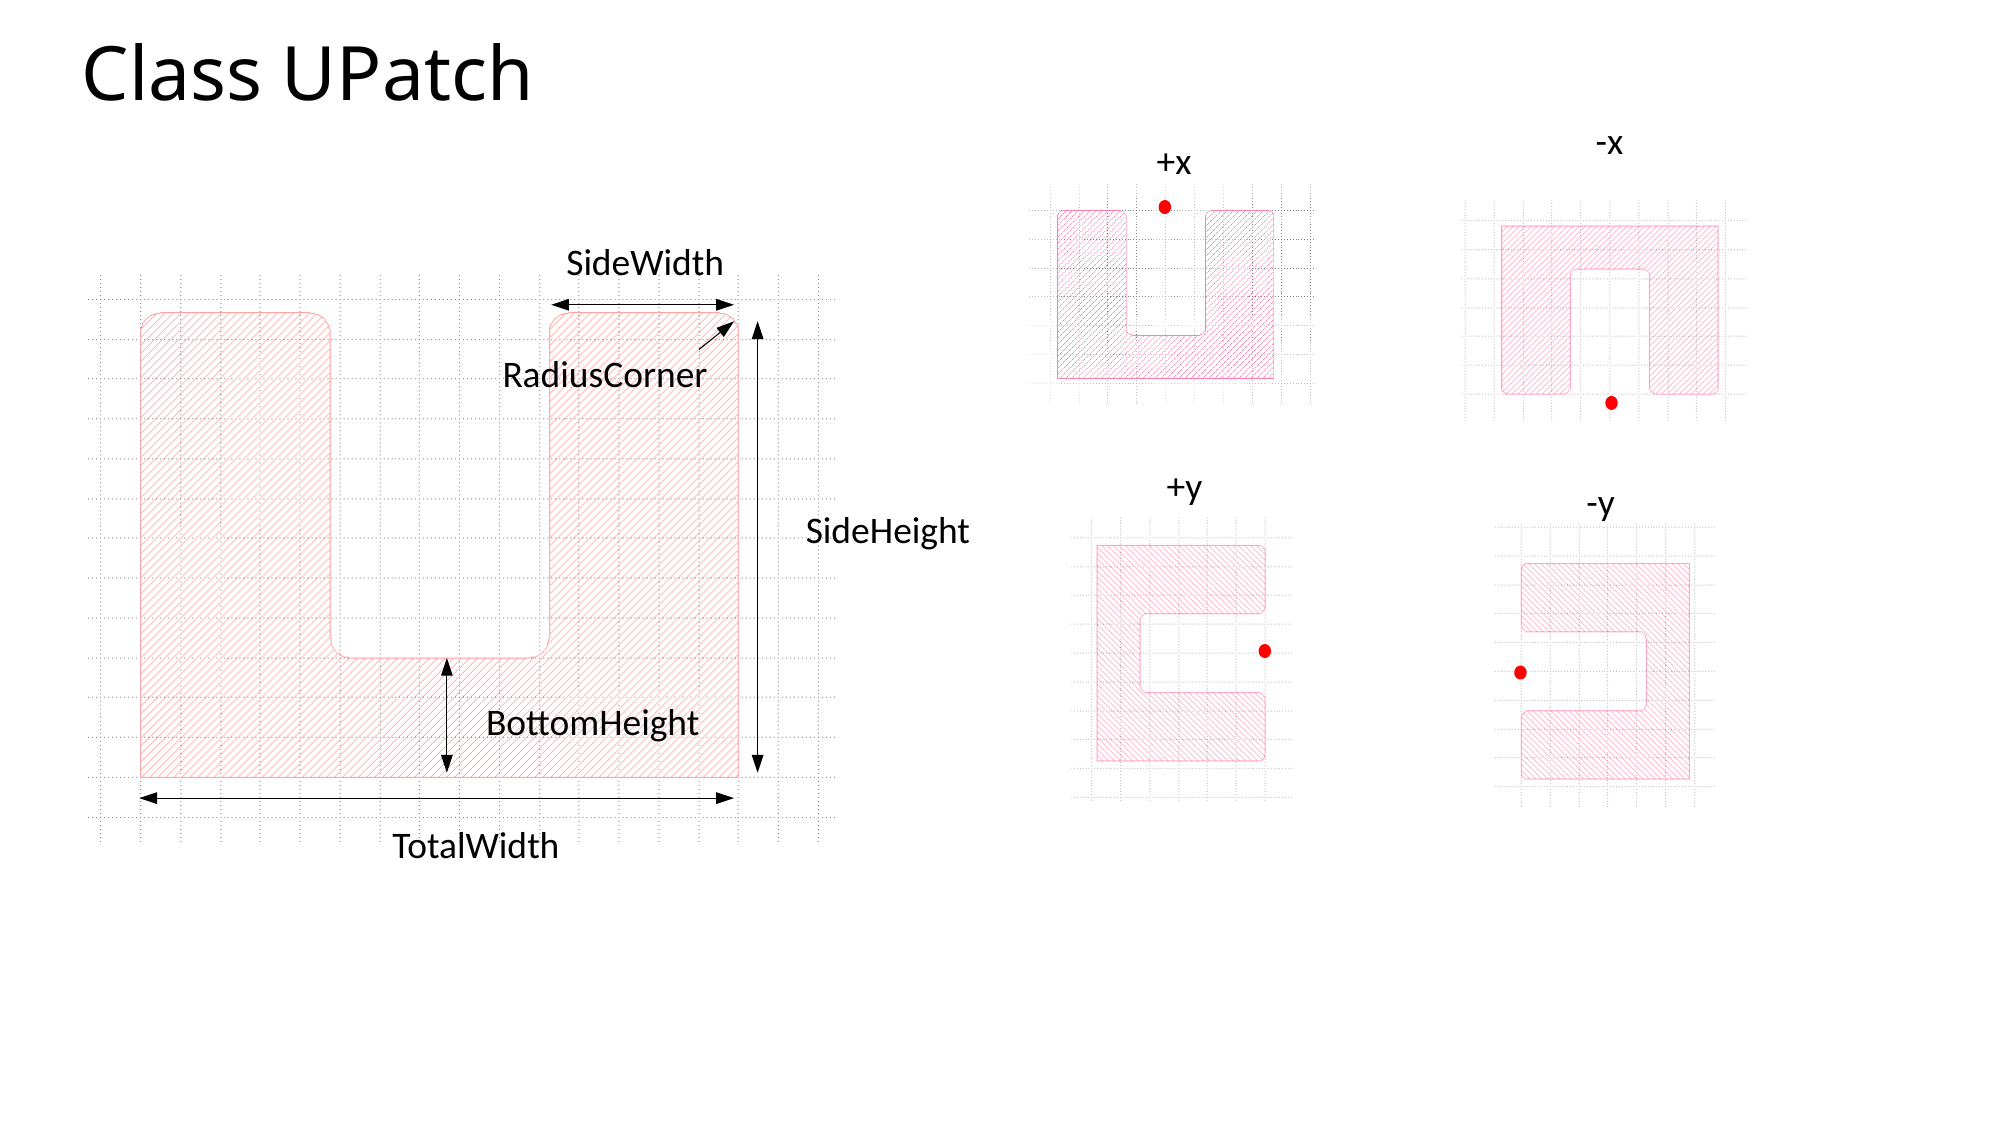

# Class UPatch
-x
+x
SideWidth
RadiusCorner
SideHeight
BottomHeight
TotalWidth
+y
-y